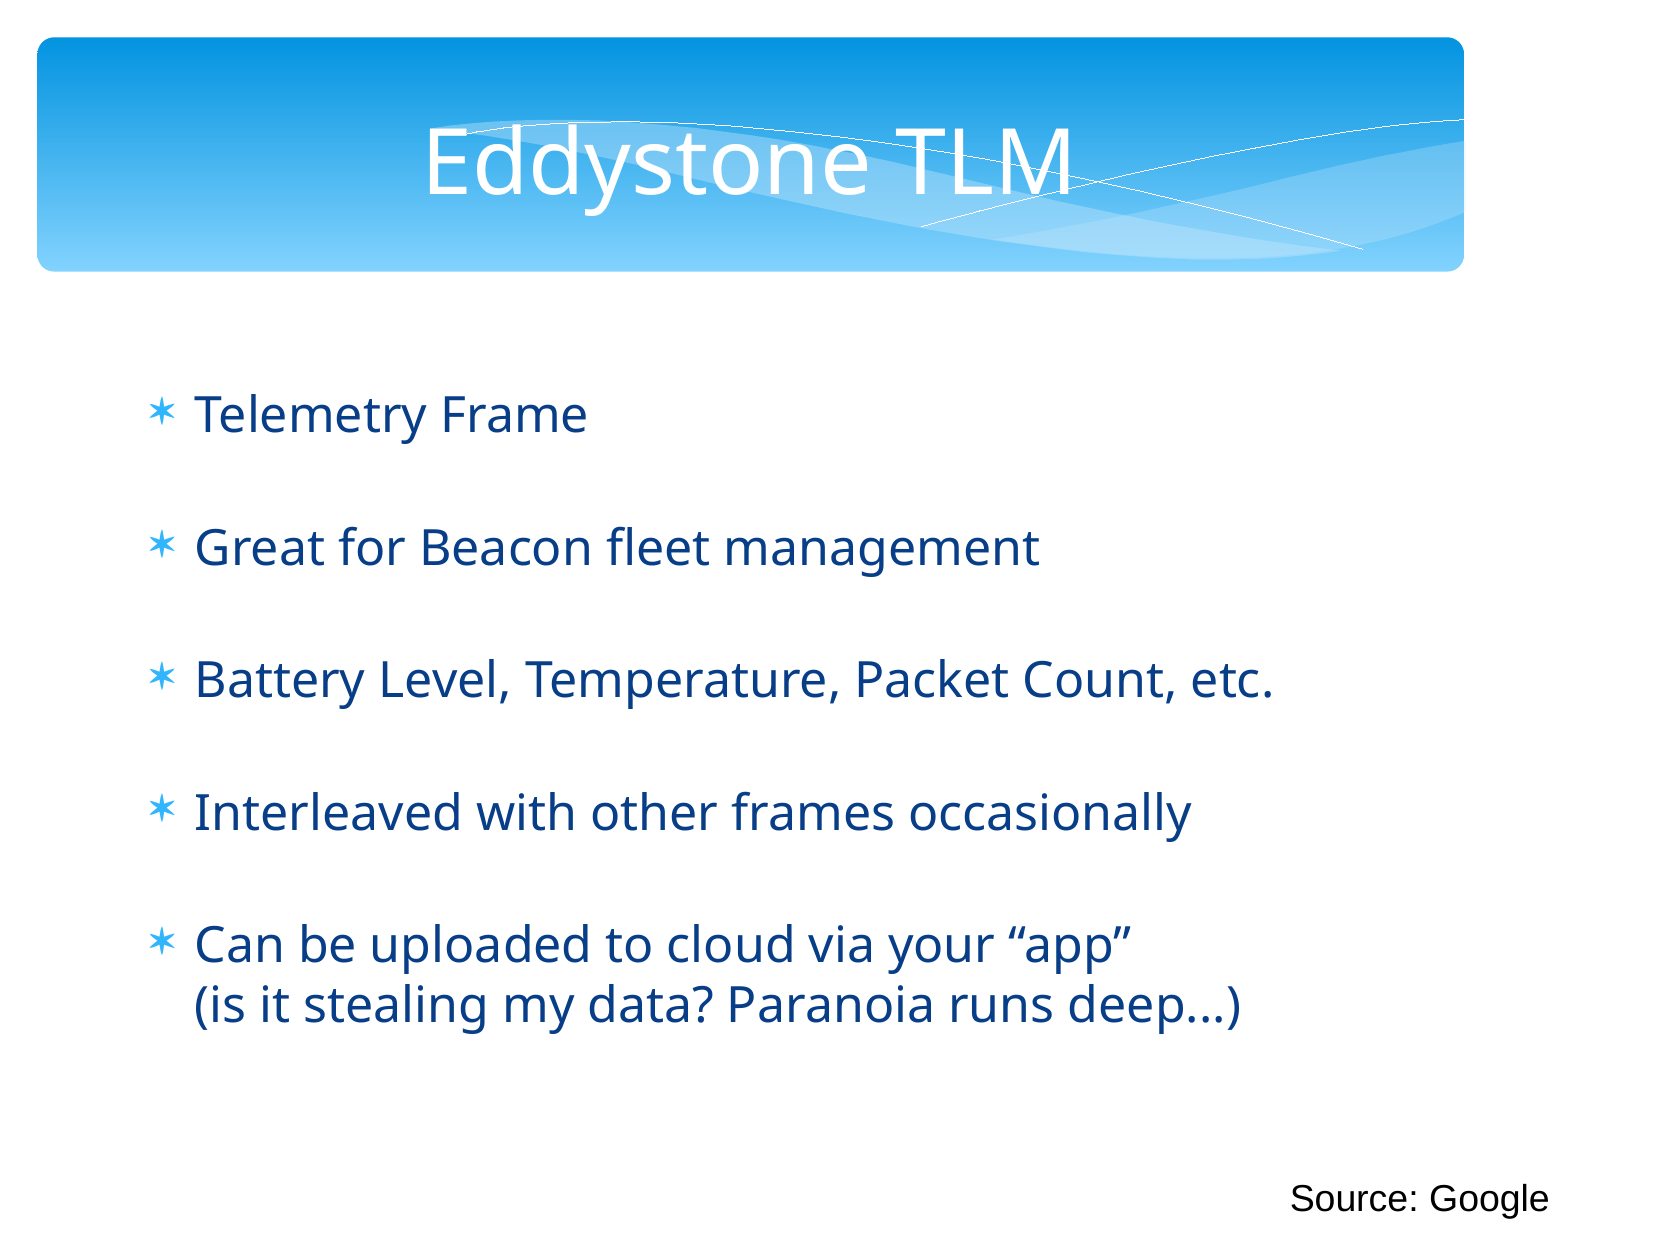

# Eddystone TLM
Telemetry Frame
Great for Beacon fleet management
Battery Level, Temperature, Packet Count, etc.
Interleaved with other frames occasionally
Can be uploaded to cloud via your “app”
(is it stealing my data? Paranoia runs deep...)
Source: Google